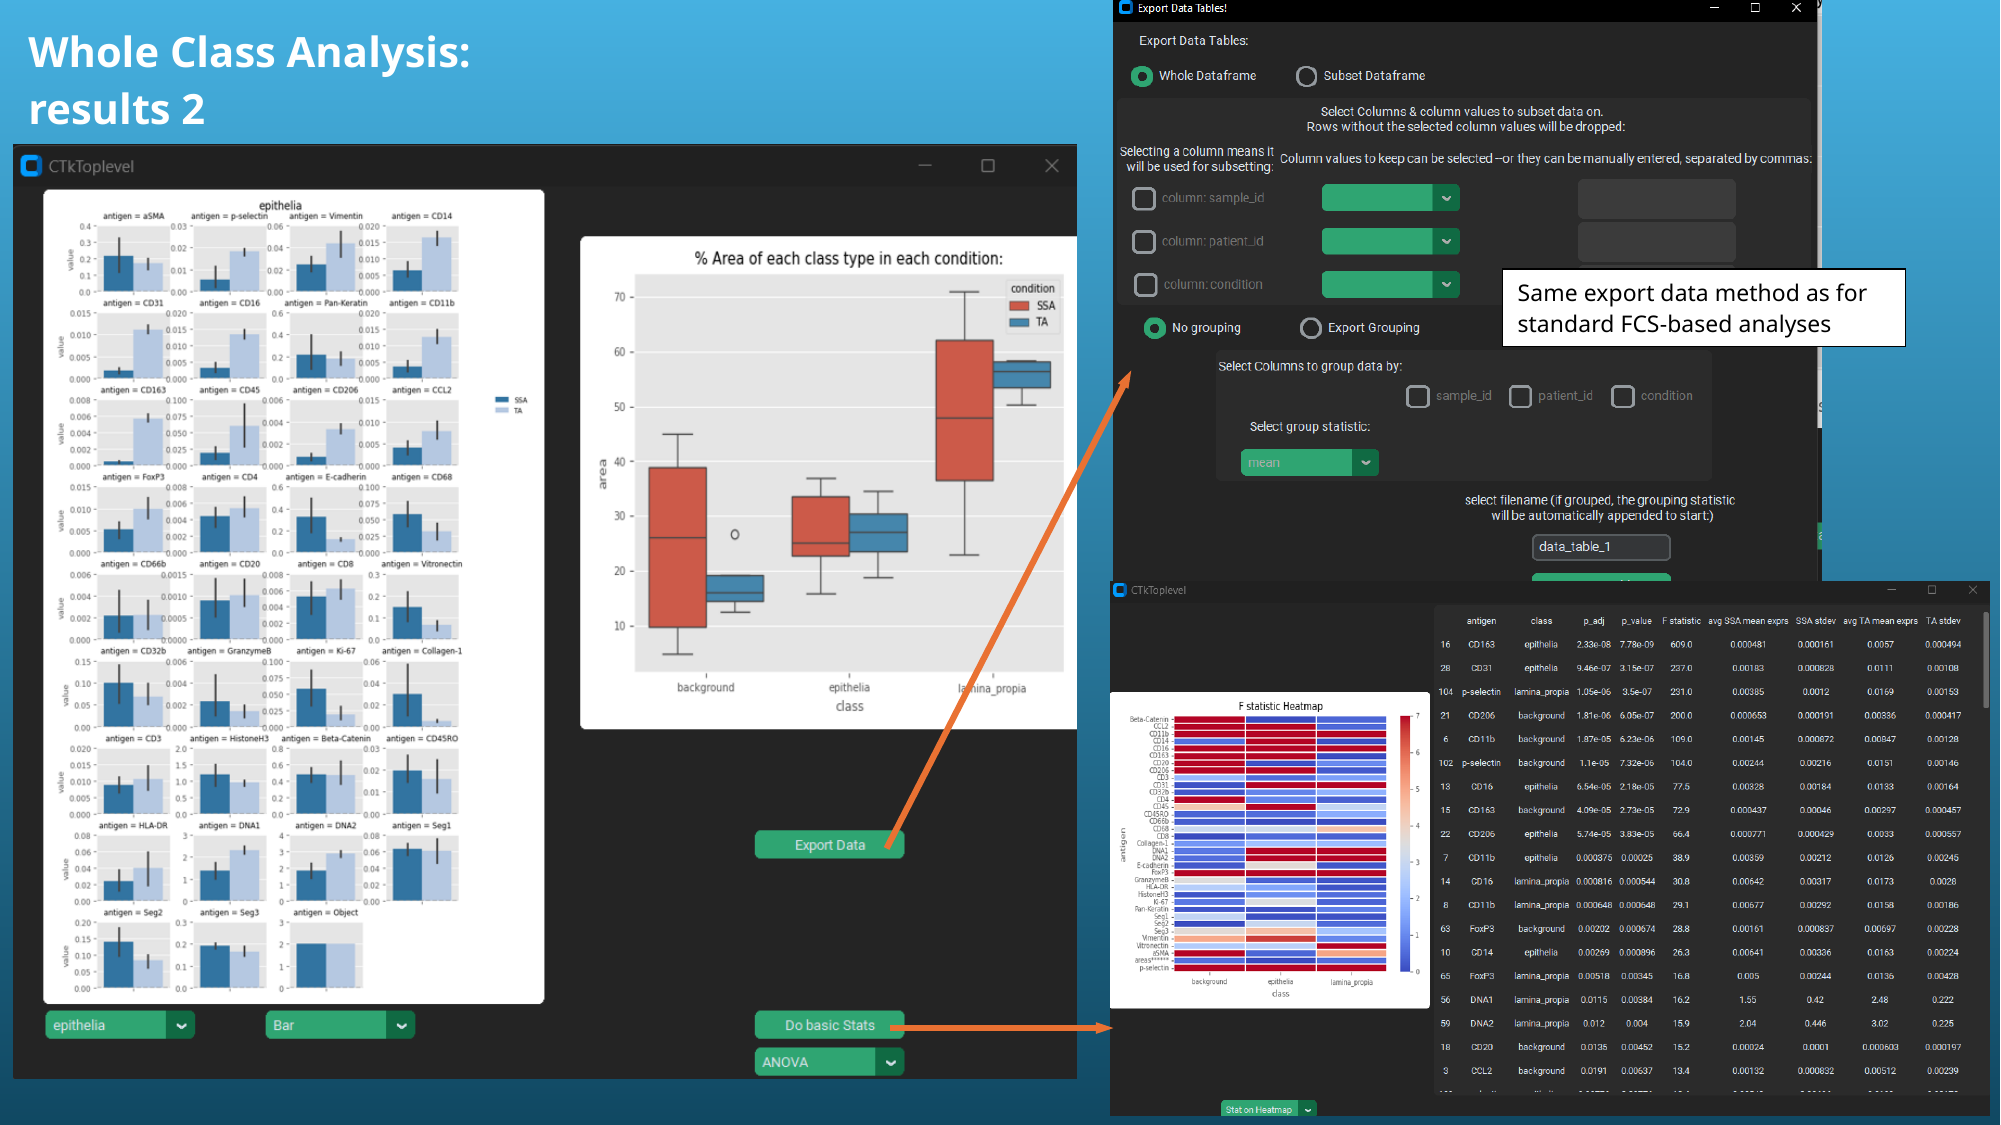

Whole Class Analysis: results 2
Same export data method as for standard FCS-based analyses